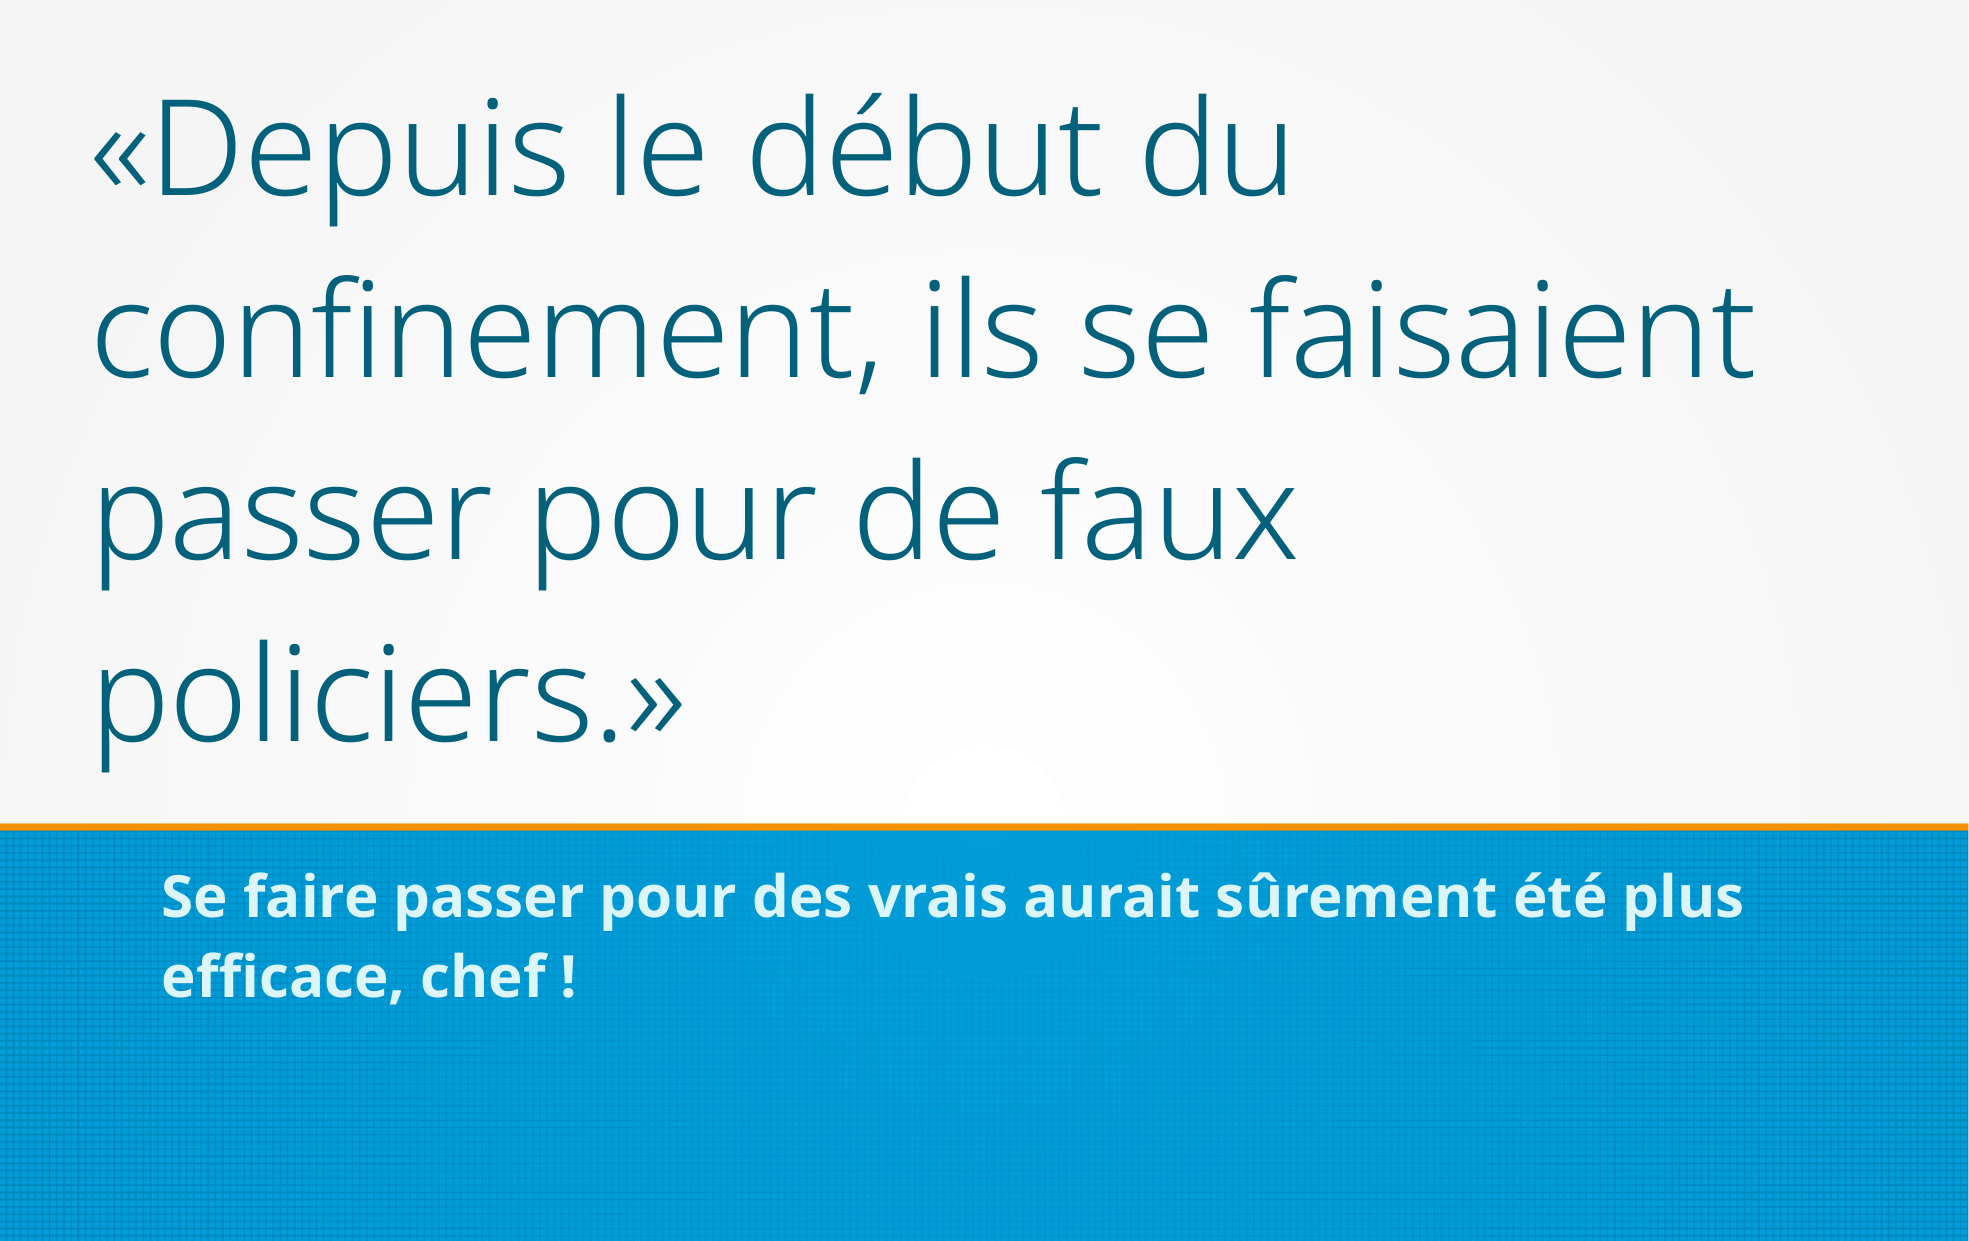

# «Depuis le début du confinement, ils se faisaient passer pour de faux policiers.»
Se faire passer pour des vrais aurait sûrement été plus efficace, chef !